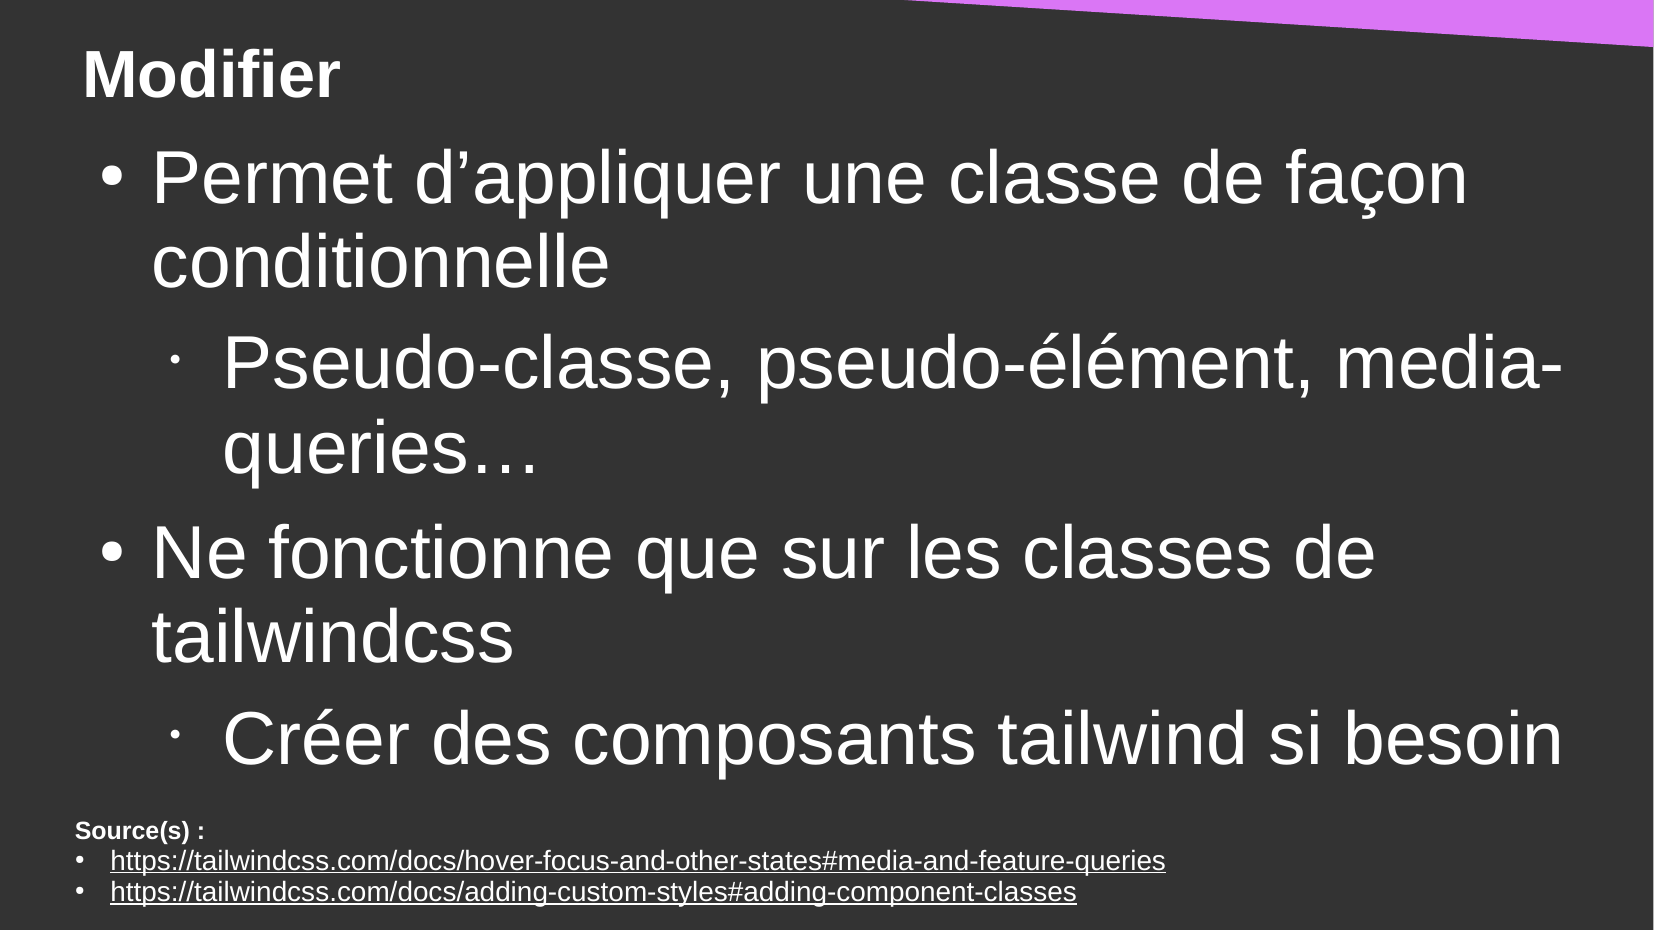

# Modifier
Permet d’appliquer une classe de façon conditionnelle
Pseudo-classe, pseudo-élément, media-queries…
Ne fonctionne que sur les classes de tailwindcss
Créer des composants tailwind si besoin
Source(s) :
https://tailwindcss.com/docs/hover-focus-and-other-states#media-and-feature-queries
https://tailwindcss.com/docs/adding-custom-styles#adding-component-classes